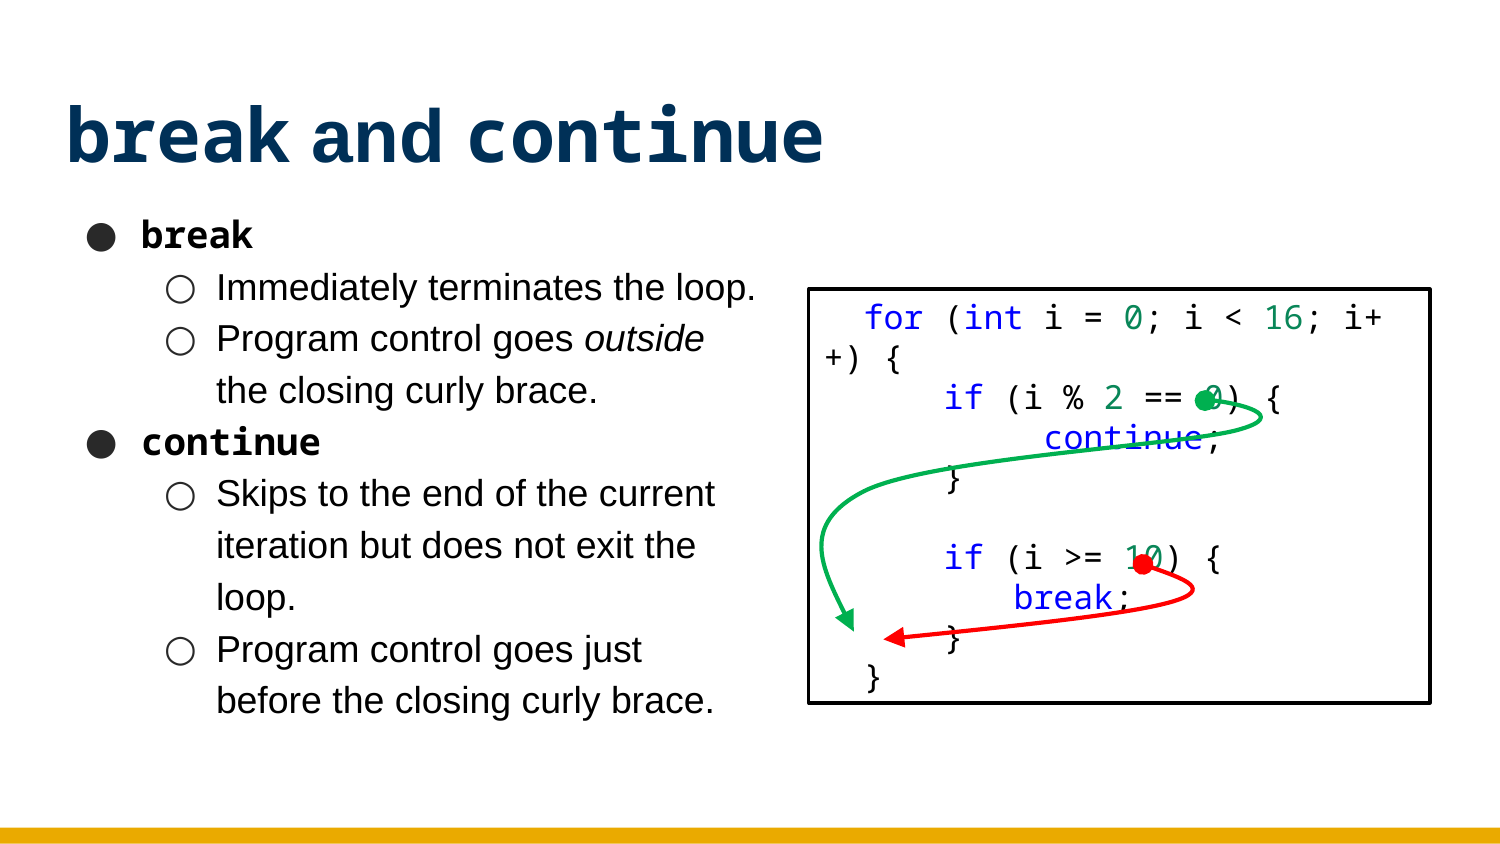

# break and continue
break
Immediately terminates the loop.
Program control goes outside the closing curly brace.
continue
Skips to the end of the current iteration but does not exit the loop.
Program control goes just before the closing curly brace.
 for (int i = 0; i < 16; i++) {
 if (i % 2 == 0) {
      continue;
    }
    if (i >= 10) {
    	 break;
 }
 }